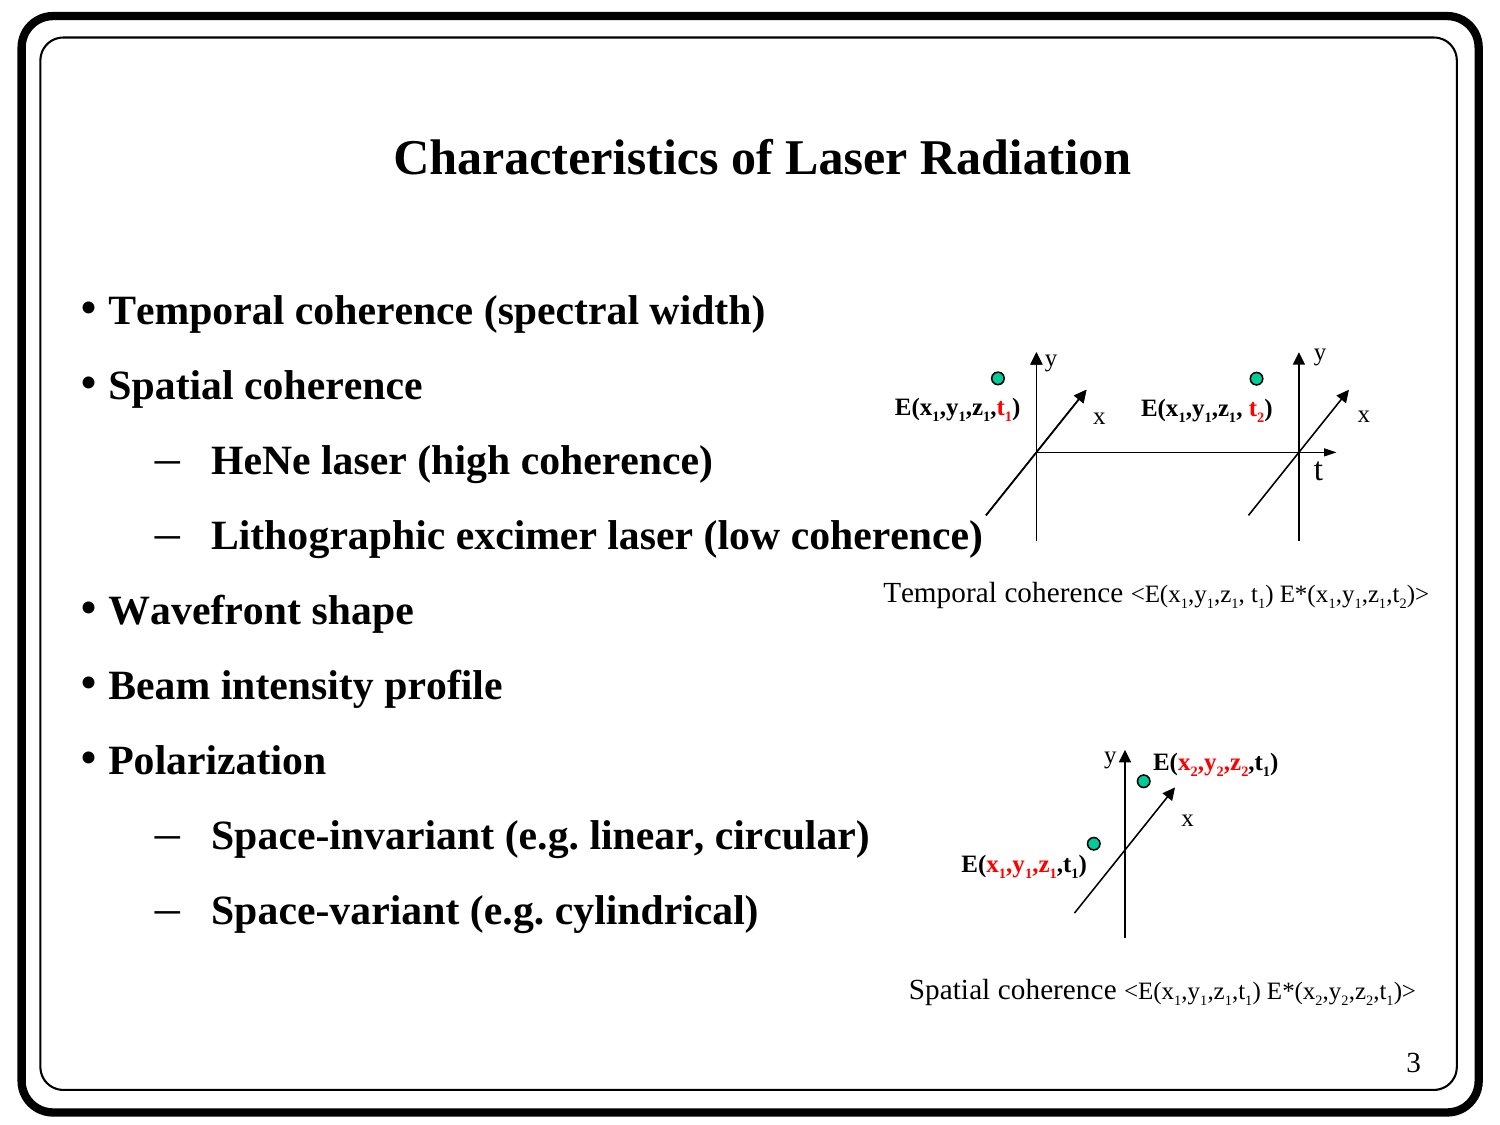

# Characteristics of Laser Radiation
Temporal coherence (spectral width)
Spatial coherence
HeNe laser (high coherence)
Lithographic excimer laser (low coherence)
Wavefront shape
Beam intensity profile
Polarization
Space-invariant (e.g. linear, circular)
Space-variant (e.g. cylindrical)
y
y
E(x1,y1,z1,t1)
E(x1,y1,z1, t2)
x
x
t
Temporal coherence <E(x1,y1,z1, t1) E*(x1,y1,z1,t2)>
y
E(x2,y2,z2,t1)
x
E(x1,y1,z1,t1)
Spatial coherence <E(x1,y1,z1,t1) E*(x2,y2,z2,t1)>
2